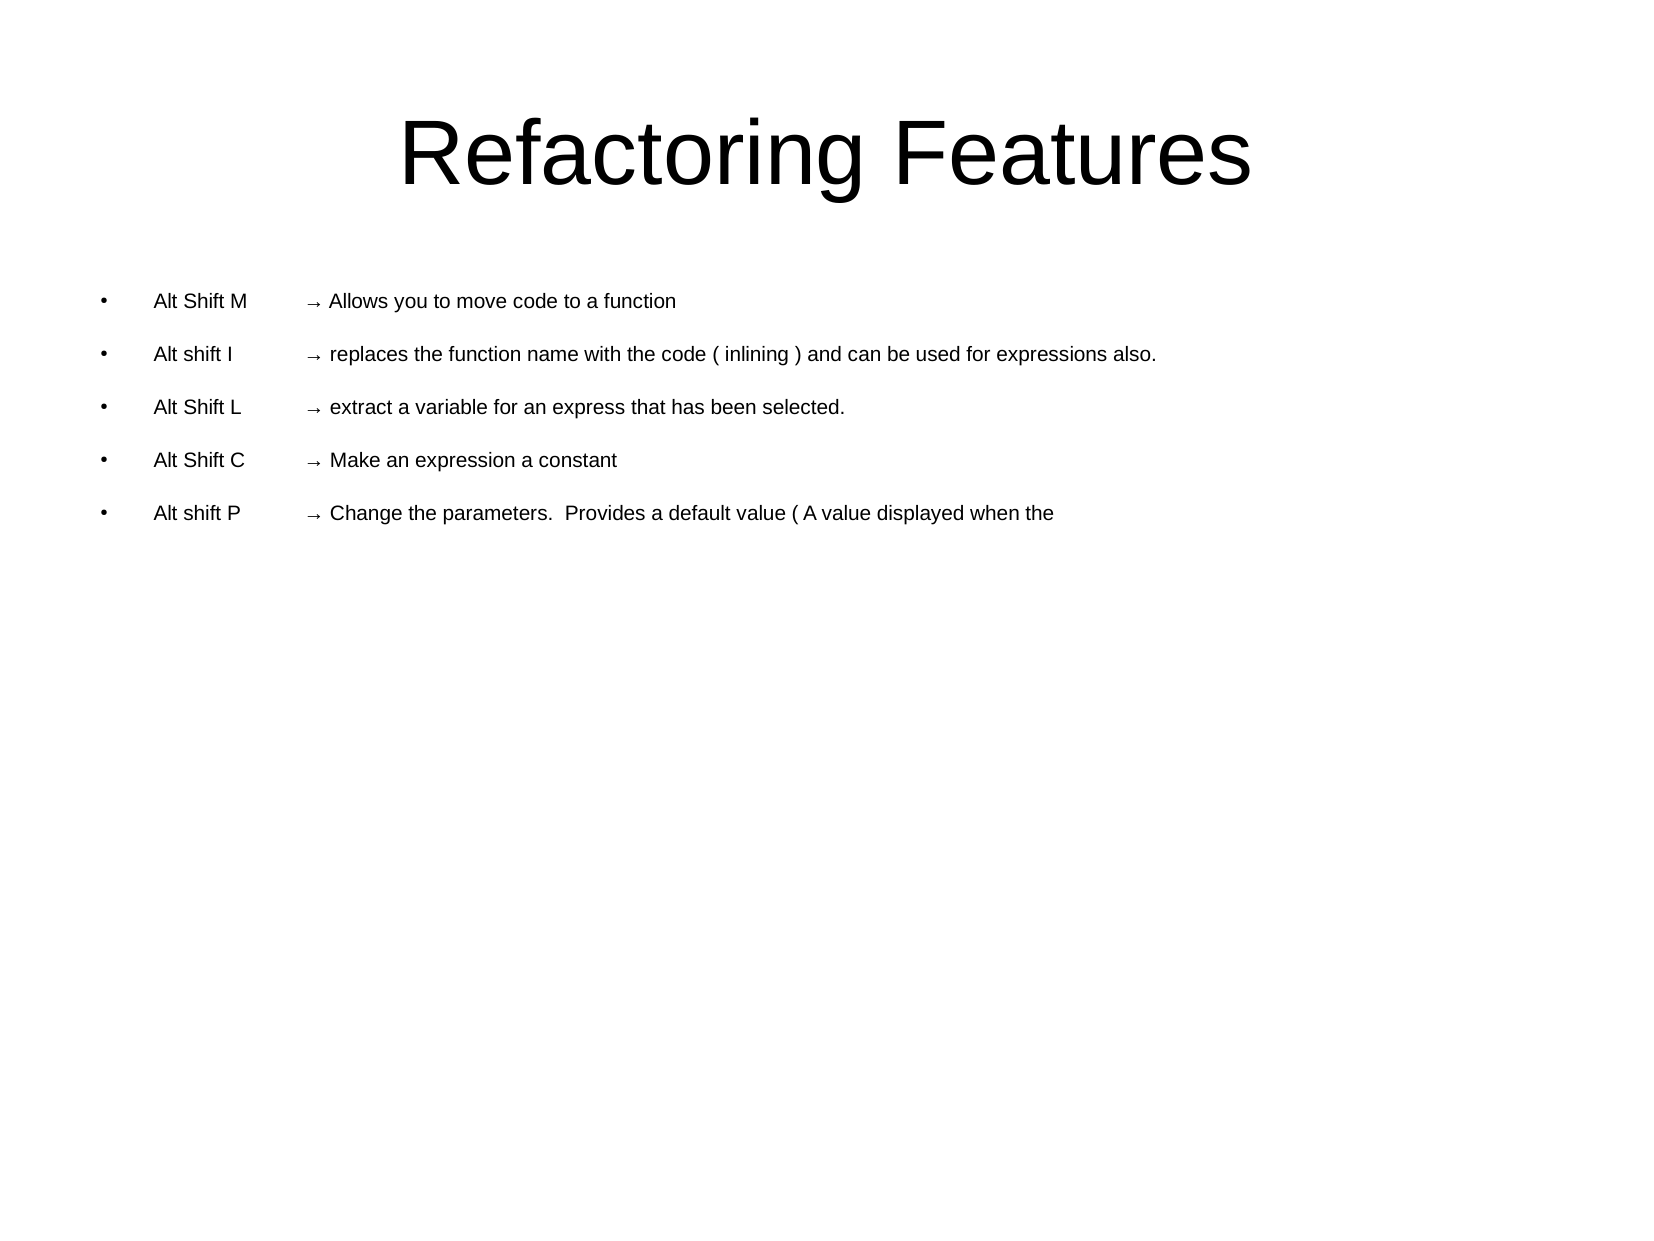

# Refactoring Features
Alt Shift M 	→ Allows you to move code to a function
Alt shift I 	→ replaces the function name with the code ( inlining ) and can be used for expressions also.
Alt Shift L 	→ extract a variable for an express that has been selected.
Alt Shift C 	→ Make an expression a constant
Alt shift P 	→ Change the parameters. Provides a default value ( A value displayed when the